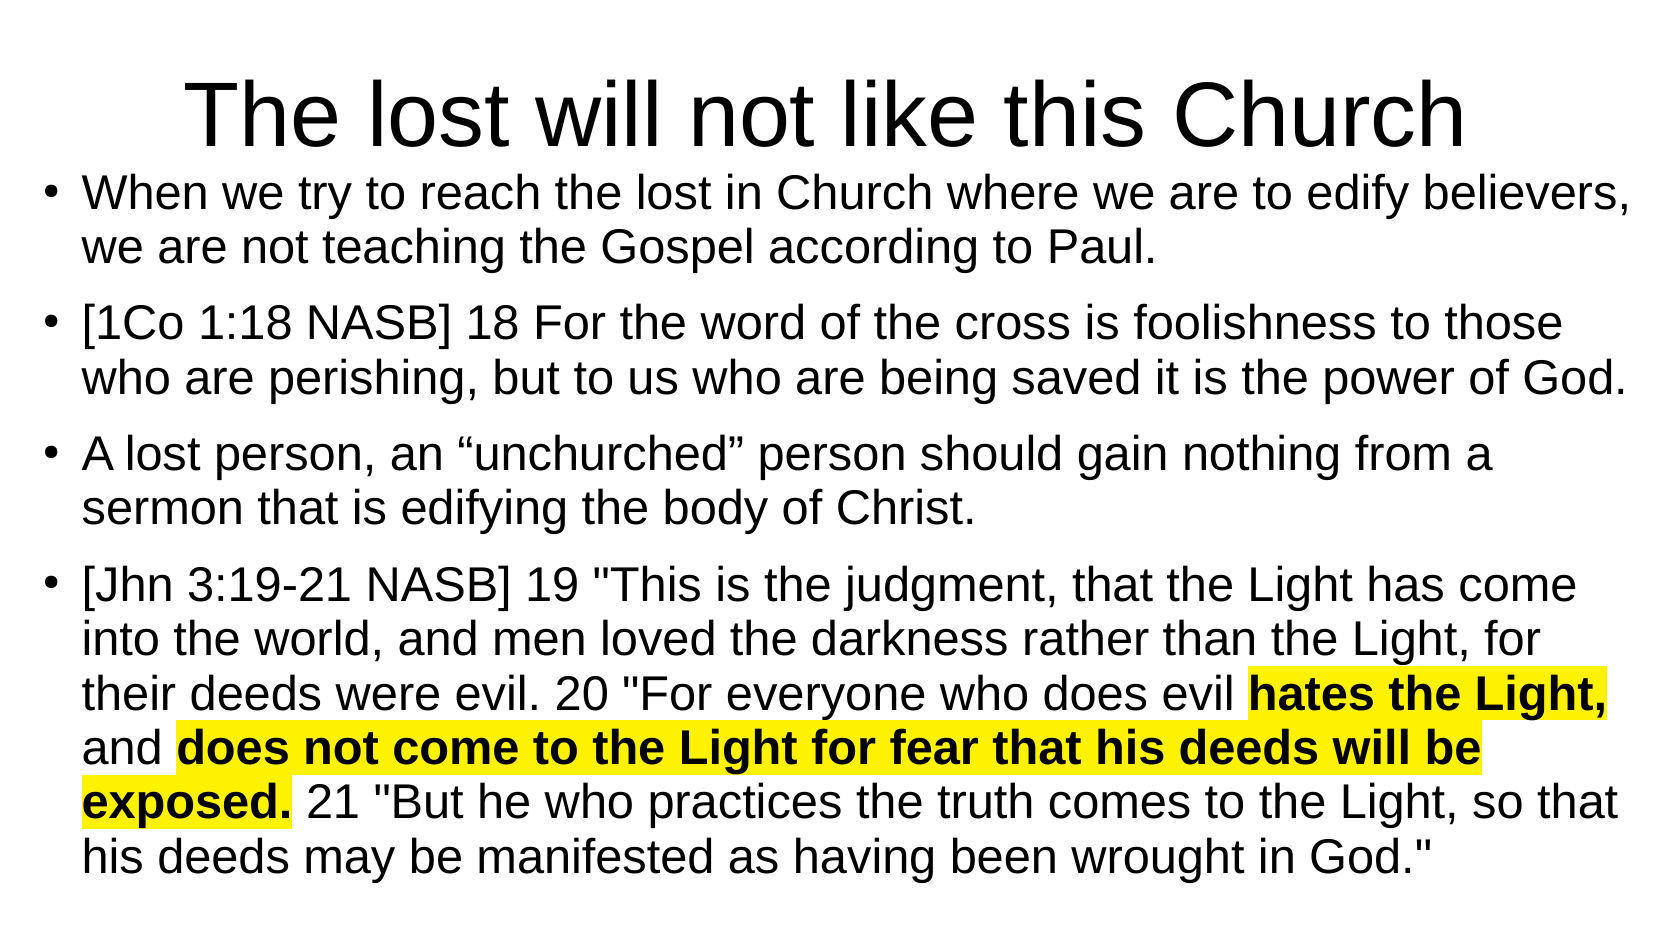

# The lost will not like this Church
When we try to reach the lost in Church where we are to edify believers, we are not teaching the Gospel according to Paul.
[1Co 1:18 NASB] 18 For the word of the cross is foolishness to those who are perishing, but to us who are being saved it is the power of God.
A lost person, an “unchurched” person should gain nothing from a sermon that is edifying the body of Christ.
[Jhn 3:19-21 NASB] 19 "This is the judgment, that the Light has come into the world, and men loved the darkness rather than the Light, for their deeds were evil. 20 "For everyone who does evil hates the Light, and does not come to the Light for fear that his deeds will be exposed. 21 "But he who practices the truth comes to the Light, so that his deeds may be manifested as having been wrought in God."